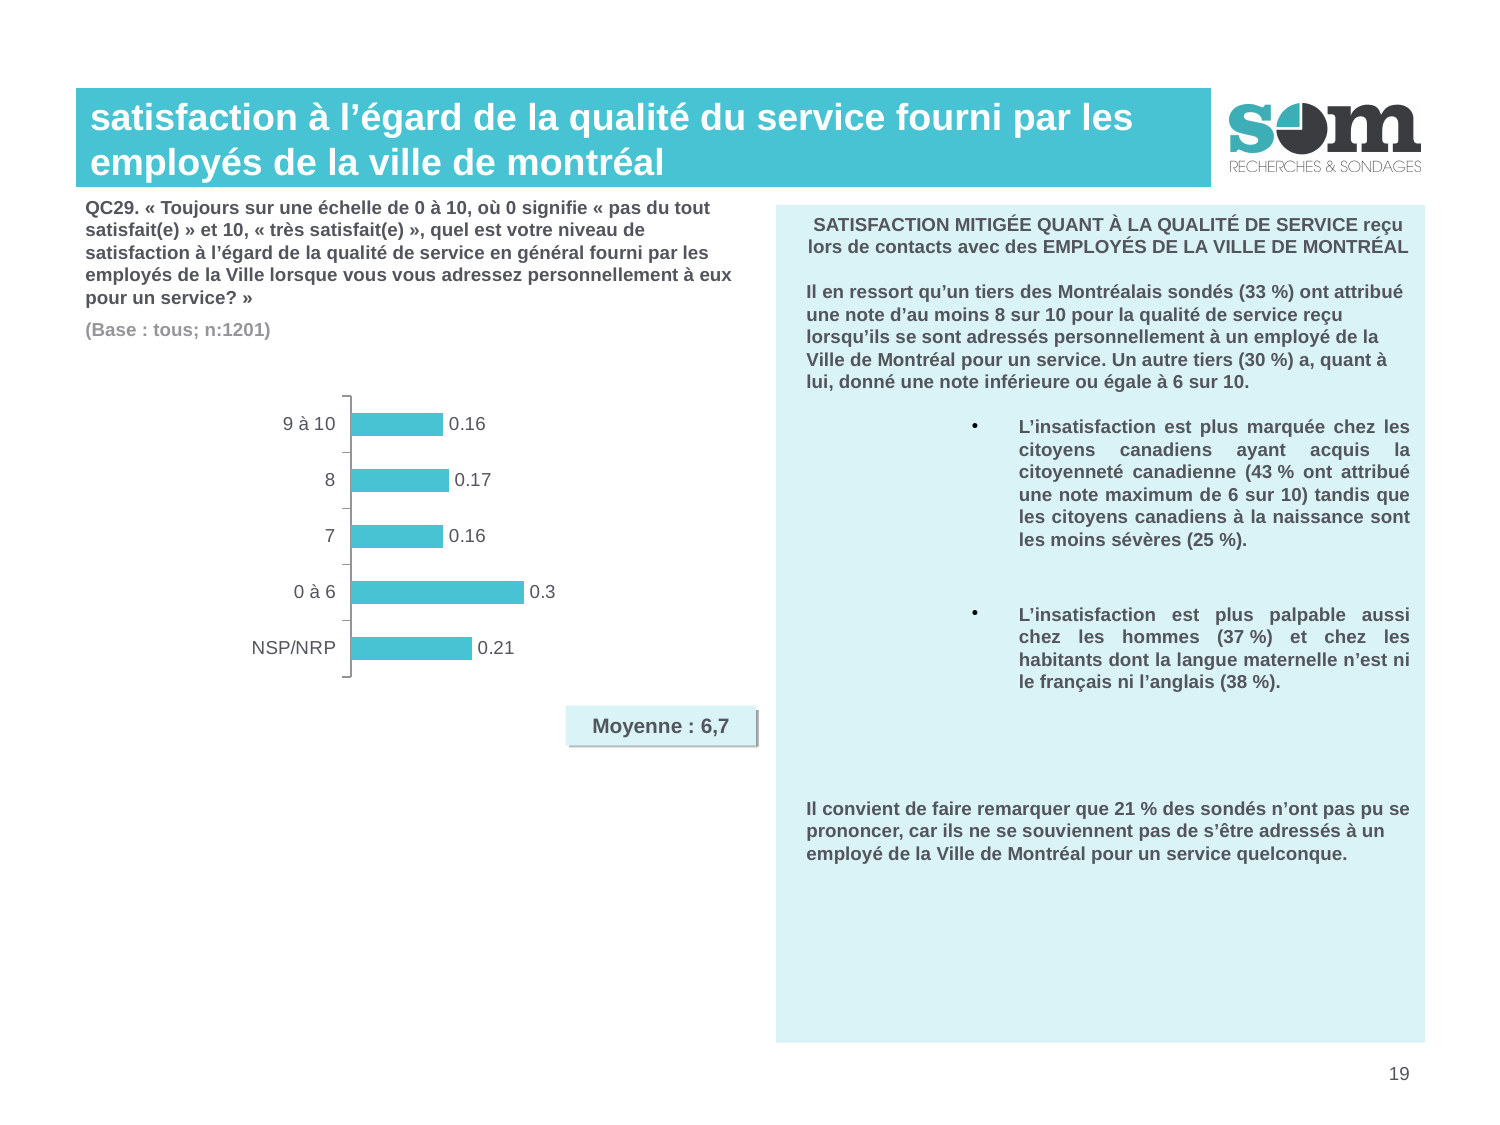

satisfaction à l’égard de la qualité du service fourni par les employés de la ville de montréal
QC29. « Toujours sur une échelle de 0 à 10, où 0 signifie « pas du tout satisfait(e) » et 10, « très satisfait(e) », quel est votre niveau de satisfaction à l’égard de la qualité de service en général fourni par les employés de la Ville lorsque vous vous adressez personnellement à eux pour un service? »
(Base : tous; n:1201)
# SATISFACTION MITIGÉE QUANT À LA QUALITÉ DE SERVICE reçu lors de contacts avec des EMPLOYÉS DE LA VILLE DE MONTRÉAL
Il en ressort qu’un tiers des Montréalais sondés (33 %) ont attribué une note d’au moins 8 sur 10 pour la qualité de service reçu lorsqu’ils se sont adressés personnellement à un employé de la Ville de Montréal pour un service. Un autre tiers (30 %) a, quant à lui, donné une note inférieure ou égale à 6 sur 10.
L’insatisfaction est plus marquée chez les citoyens canadiens ayant acquis la citoyenneté canadienne (43 % ont attribué une note maximum de 6 sur 10) tandis que les citoyens canadiens à la naissance sont les moins sévères (25 %).
L’insatisfaction est plus palpable aussi chez les hommes (37 %) et chez les habitants dont la langue maternelle n’est ni le français ni l’anglais (38 %).
Il convient de faire remarquer que 21 % des sondés n’ont pas pu se prononcer, car ils ne se souviennent pas de s’être adressés à un employé de la Ville de Montréal pour un service quelconque.
### Chart
| Category | |
|---|---|
| NSP/NRP | 0.21 |
| 0 à 6 | 0.3 |
| 7 | 0.16 |
| 8 | 0.17 |
| 9 à 10 | 0.16 |Moyenne : 6,7